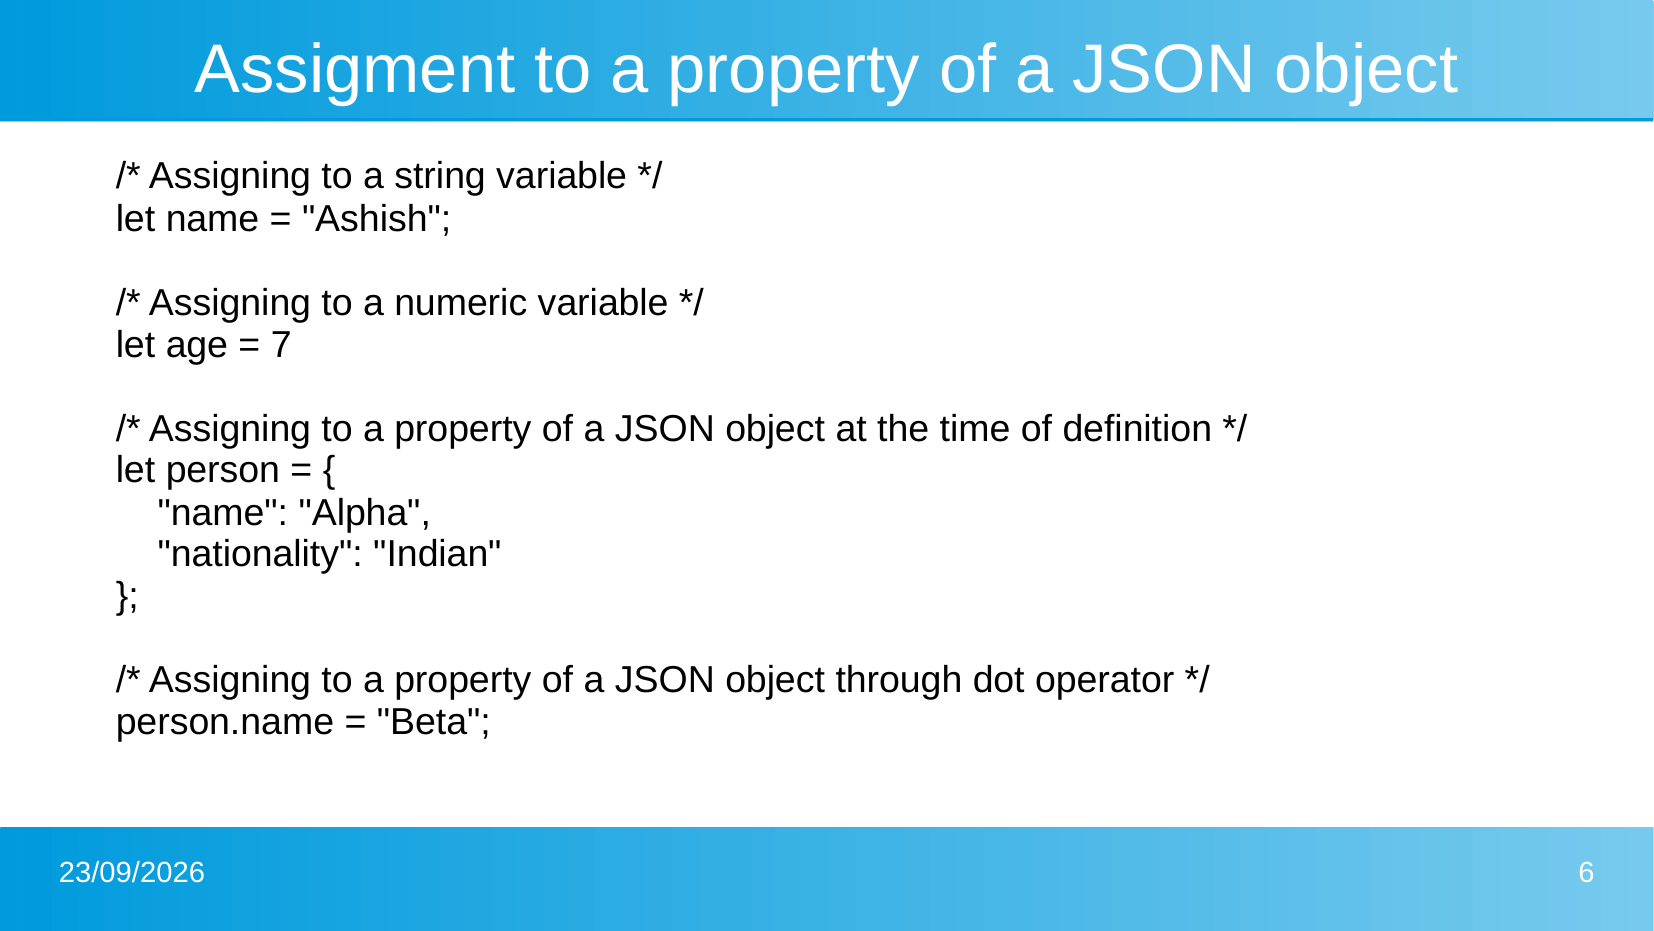

# Assigment to a property of a JSON object
 /* Assigning to a string variable */
 let name = "Ashish";
 /* Assigning to a numeric variable */
 let age = 7
 /* Assigning to a property of a JSON object at the time of definition */
 let person = {
 "name": "Alpha",
 "nationality": "Indian"
 };
 /* Assigning to a property of a JSON object through dot operator */
 person.name = "Beta";
6